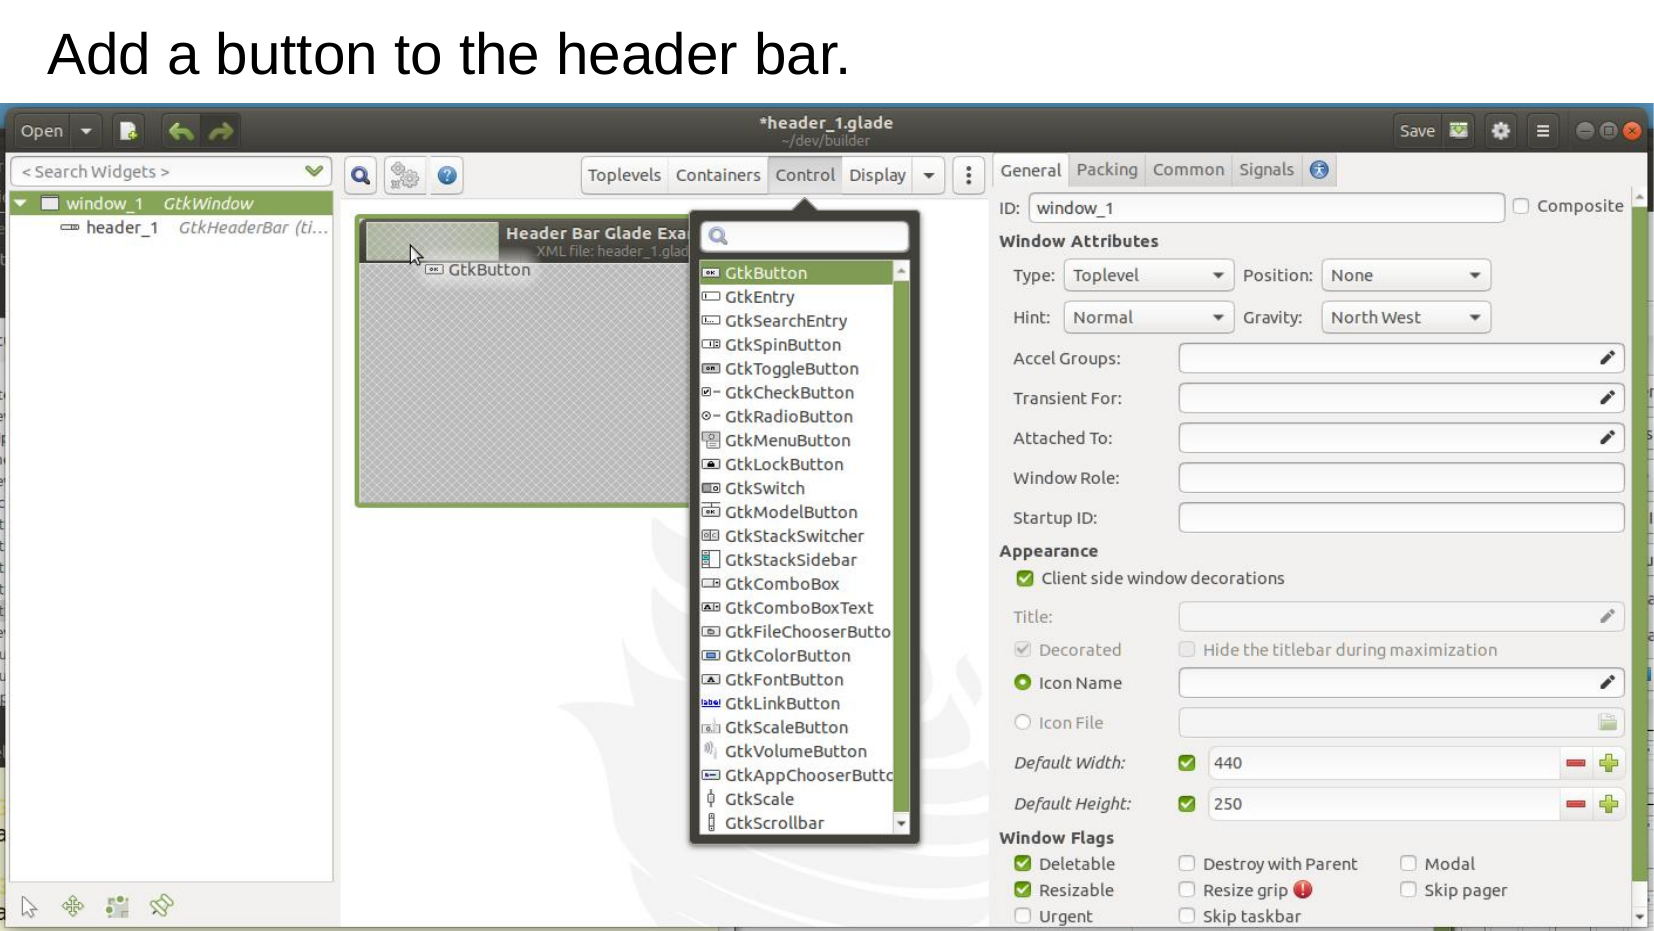

# Add a button to the header bar.